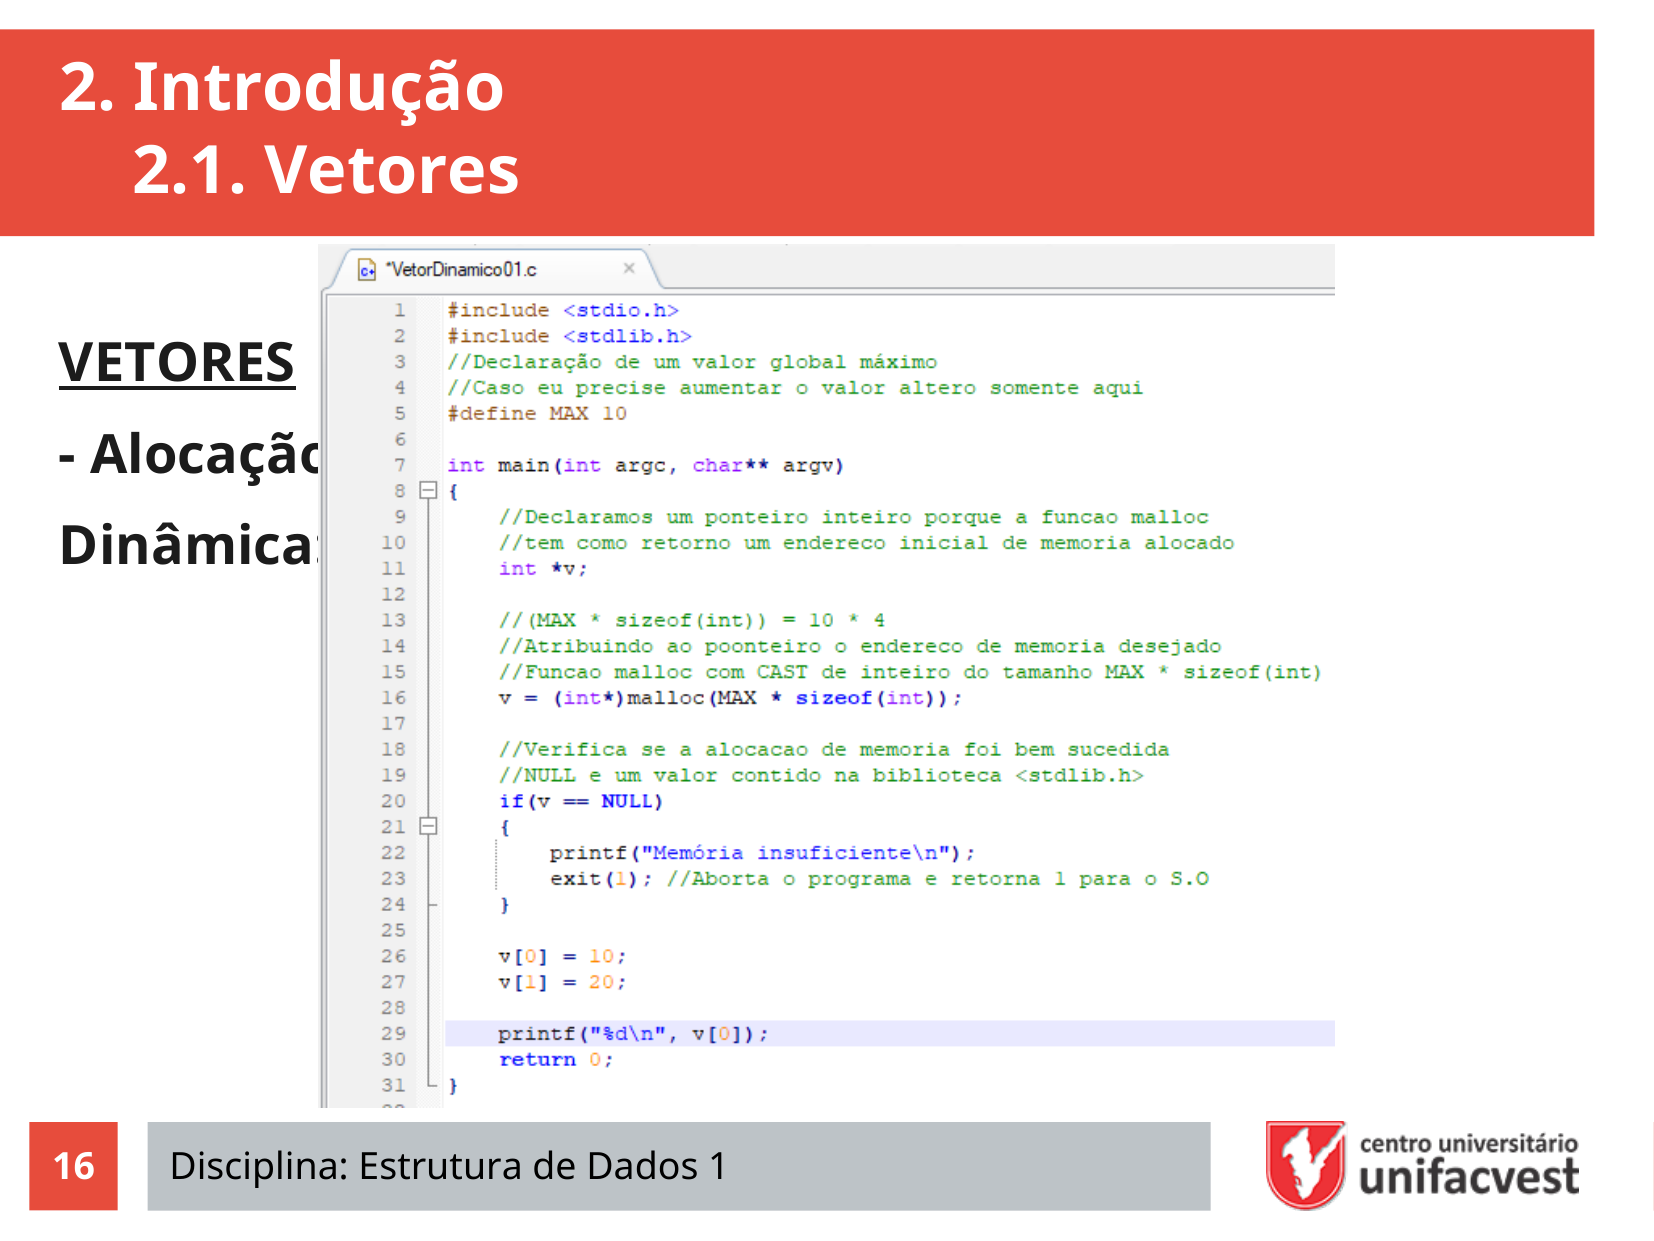

# 2. Introdução 2.1. Vetores
VETORES
- Alocação
Dinâmica:
16
Disciplina: Estrutura de Dados 1